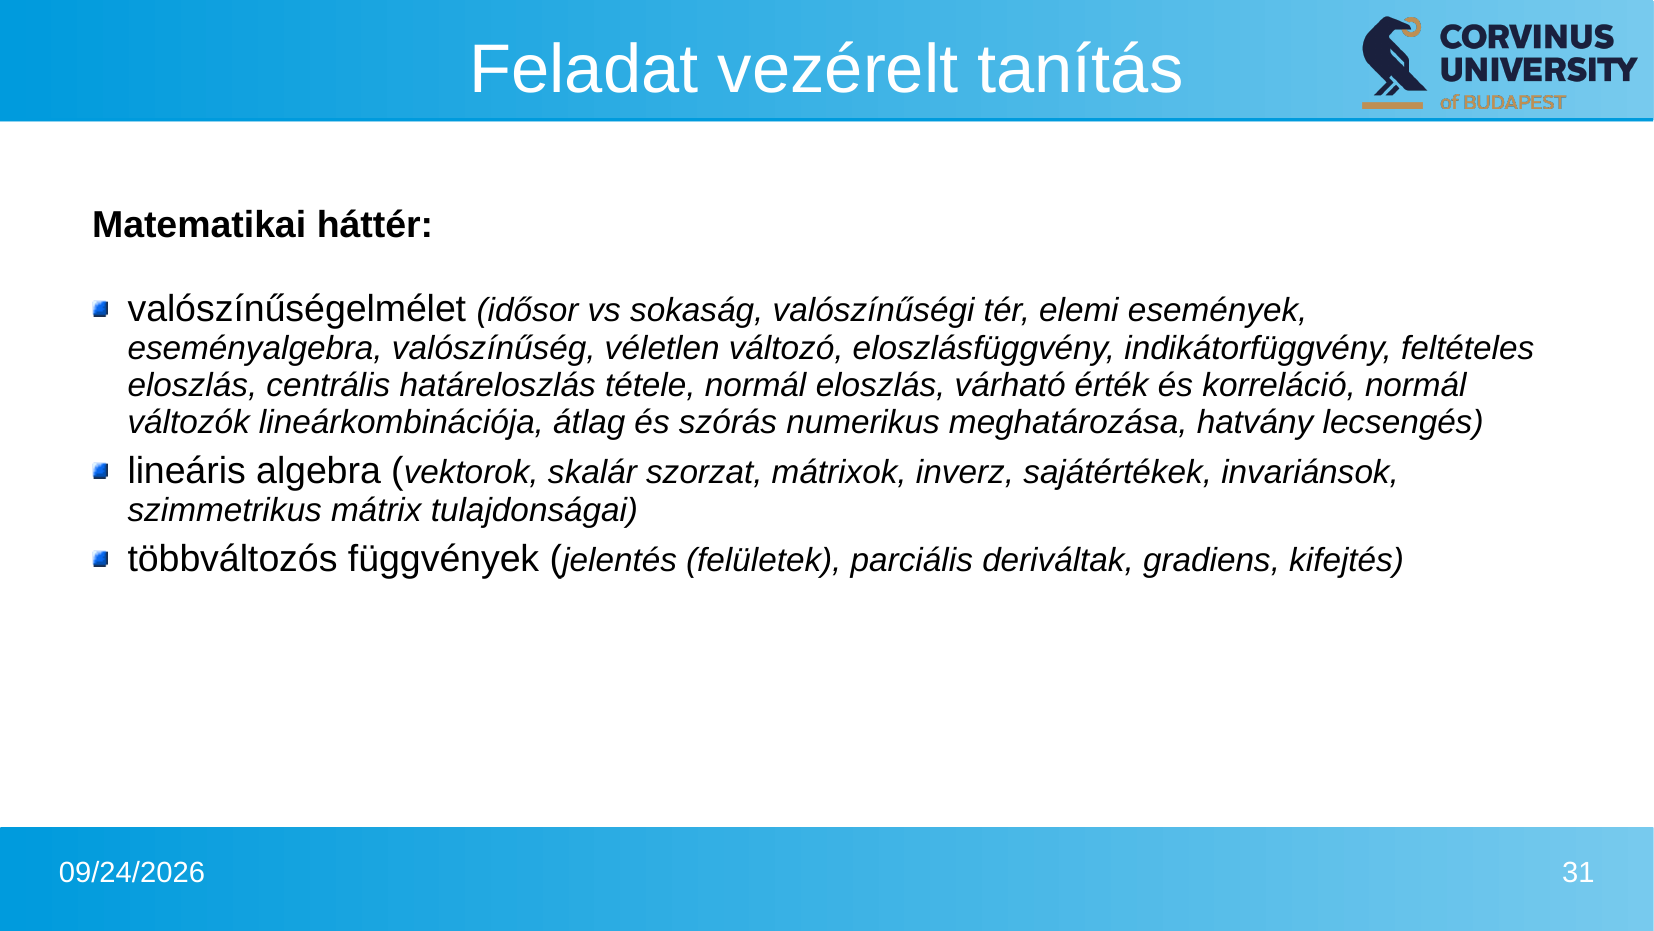

# Feladat vezérelt tanítás
Matematikai háttér:
valószínűségelmélet (idősor vs sokaság, valószínűségi tér, elemi események, eseményalgebra, valószínűség, véletlen változó, eloszlásfüggvény, indikátorfüggvény, feltételes eloszlás, centrális határeloszlás tétele, normál eloszlás, várható érték és korreláció, normál változók lineárkombinációja, átlag és szórás numerikus meghatározása, hatvány lecsengés)
lineáris algebra (vektorok, skalár szorzat, mátrixok, inverz, sajátértékek, invariánsok, szimmetrikus mátrix tulajdonságai)
többváltozós függvények (jelentés (felületek), parciális deriváltak, gradiens, kifejtés)
31